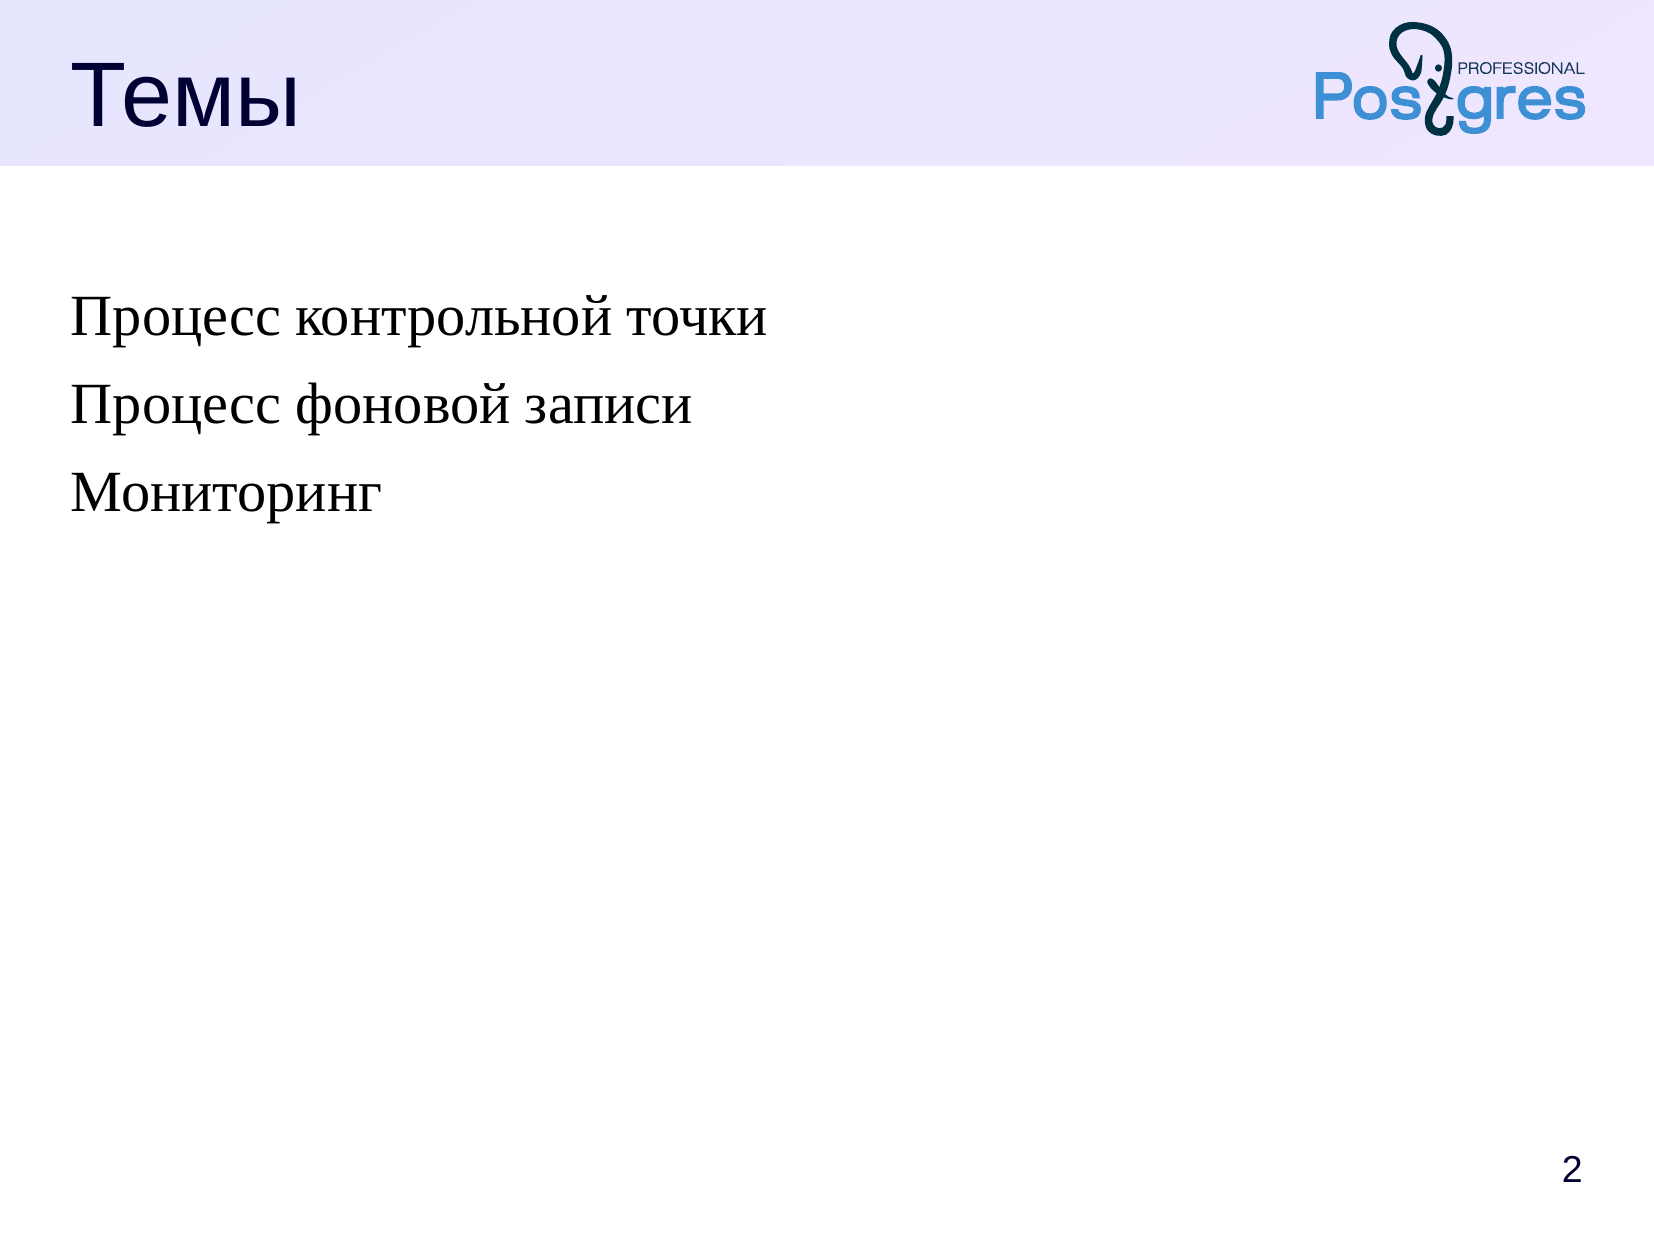

# Темы
Процесс контрольной точки
Процесс фоновой записи
Мониторинг